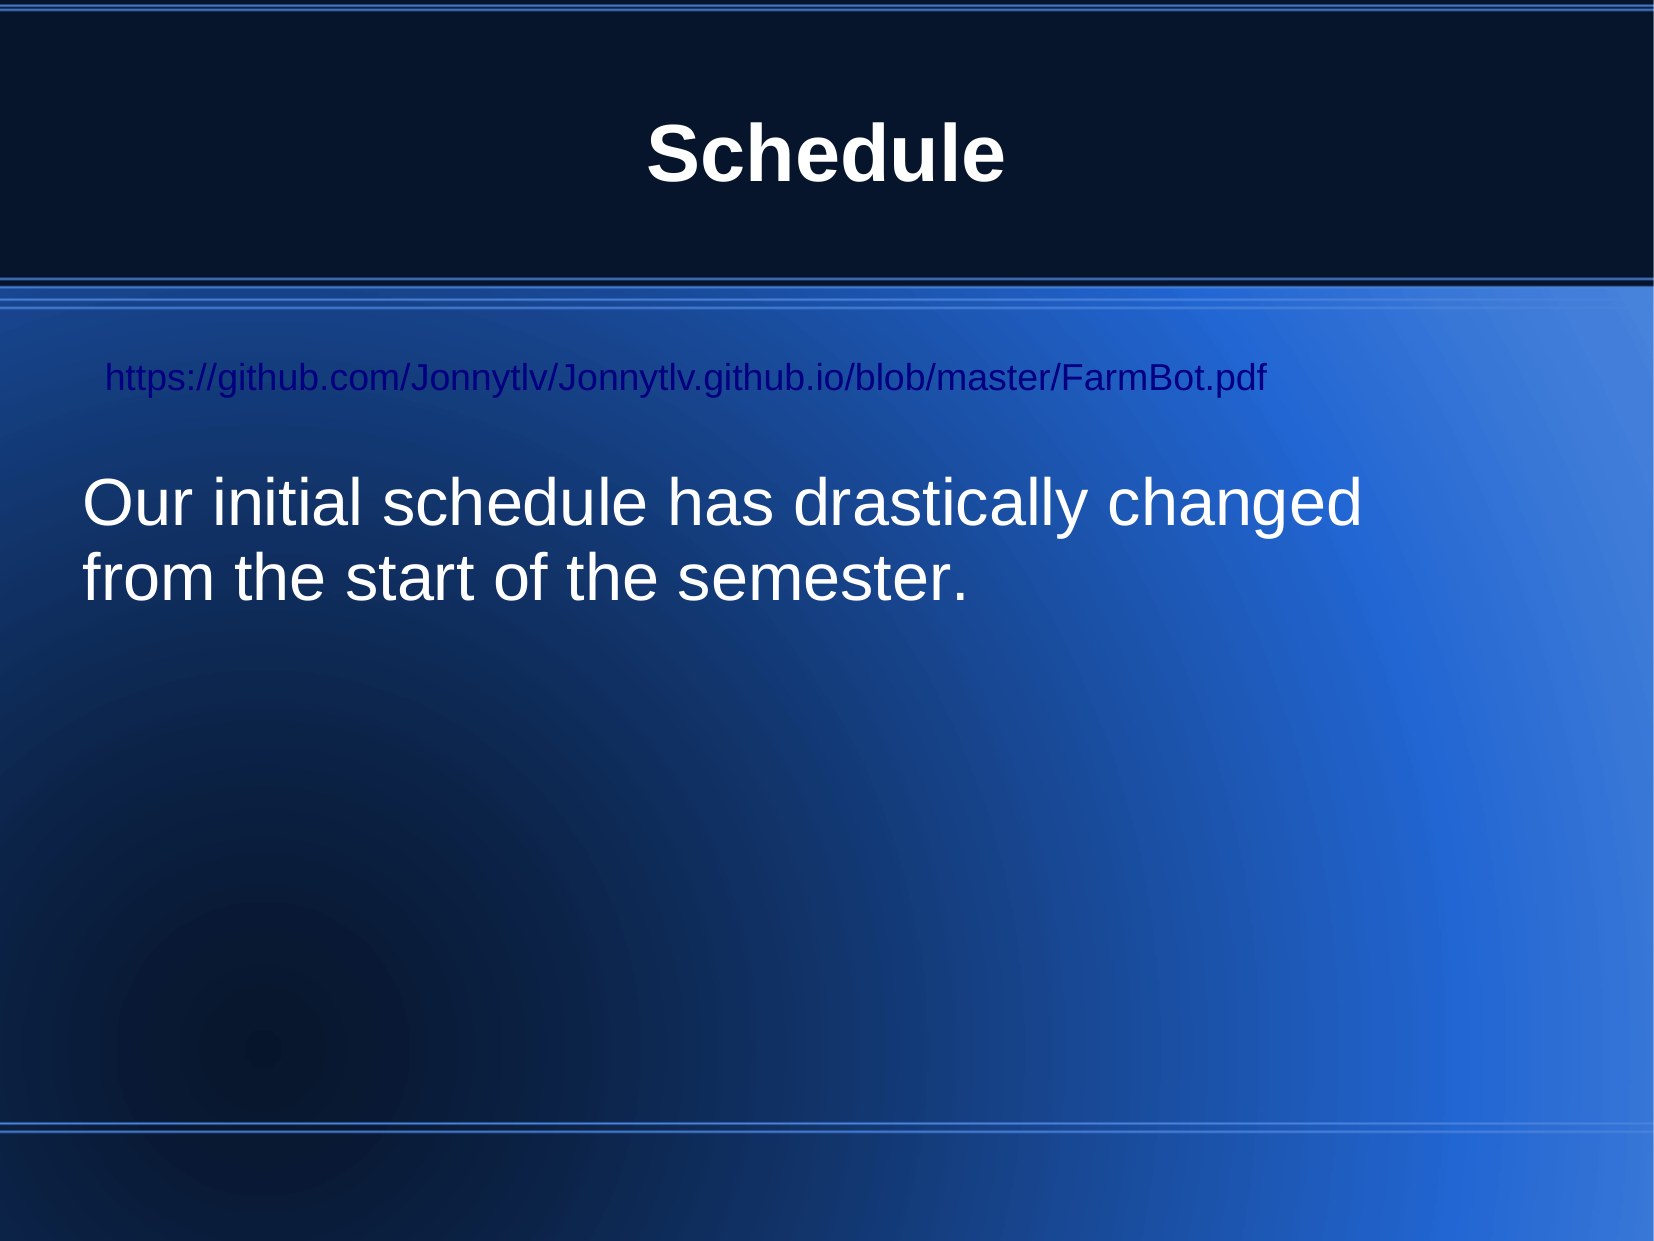

# Schedule
https://github.com/Jonnytlv/Jonnytlv.github.io/blob/master/FarmBot.pdf
Our initial schedule has drastically changed from the start of the semester.